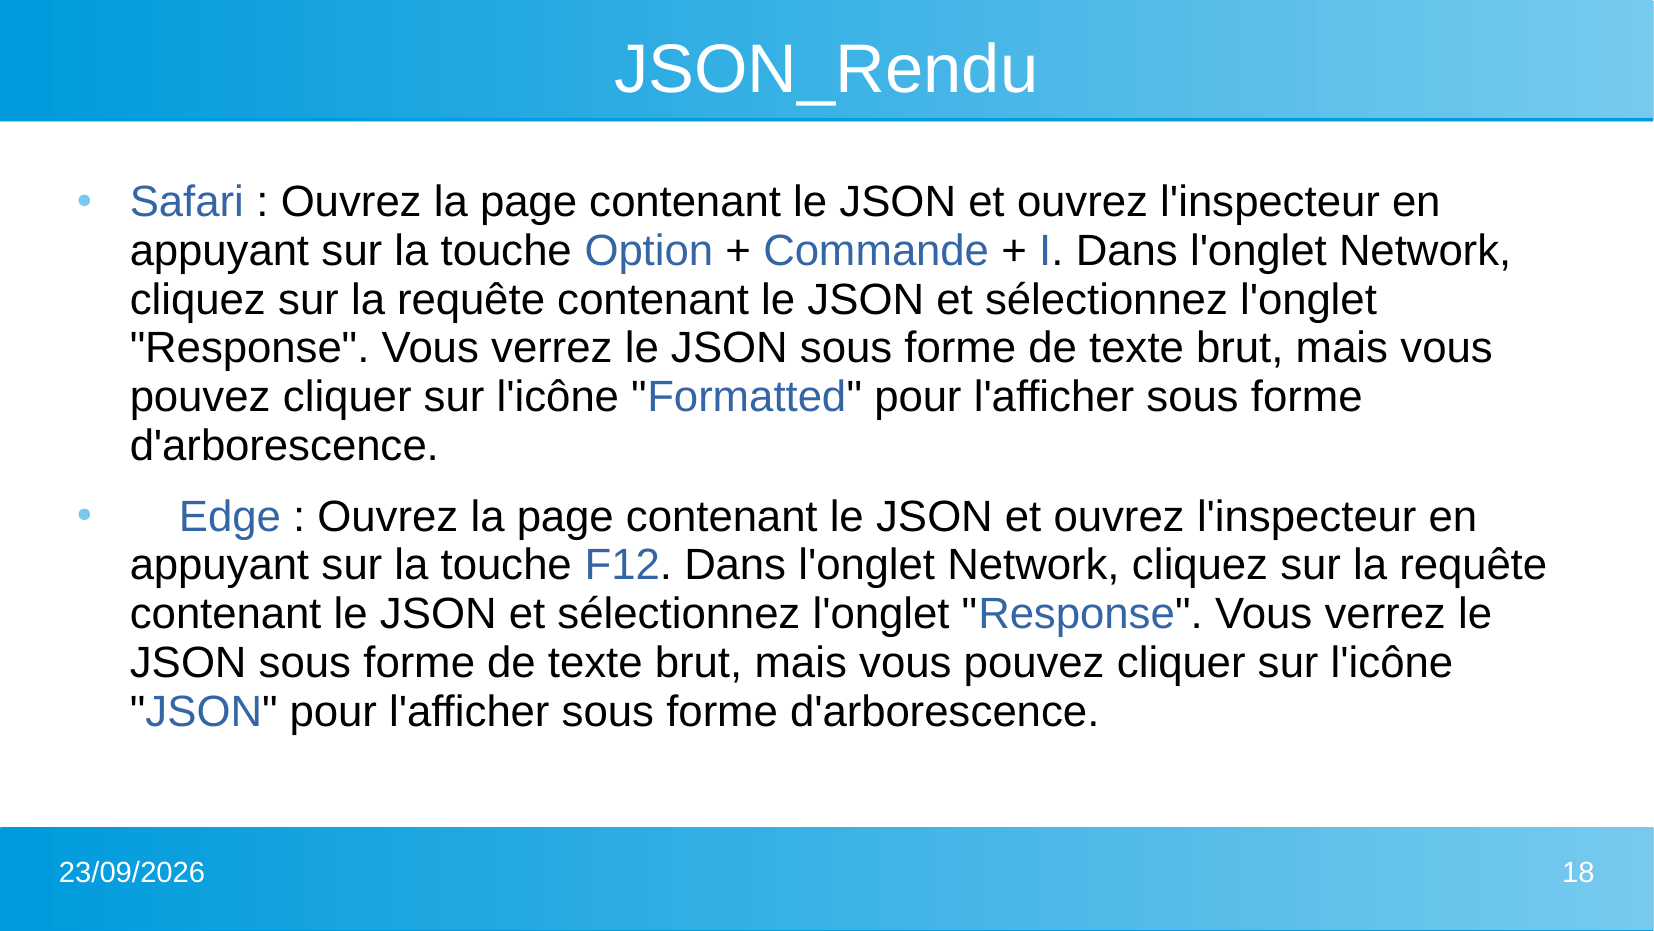

# JSON_Rendu
Safari : Ouvrez la page contenant le JSON et ouvrez l'inspecteur en appuyant sur la touche Option + Commande + I. Dans l'onglet Network, cliquez sur la requête contenant le JSON et sélectionnez l'onglet "Response". Vous verrez le JSON sous forme de texte brut, mais vous pouvez cliquer sur l'icône "Formatted" pour l'afficher sous forme d'arborescence.
 Edge : Ouvrez la page contenant le JSON et ouvrez l'inspecteur en appuyant sur la touche F12. Dans l'onglet Network, cliquez sur la requête contenant le JSON et sélectionnez l'onglet "Response". Vous verrez le JSON sous forme de texte brut, mais vous pouvez cliquer sur l'icône "JSON" pour l'afficher sous forme d'arborescence.
18